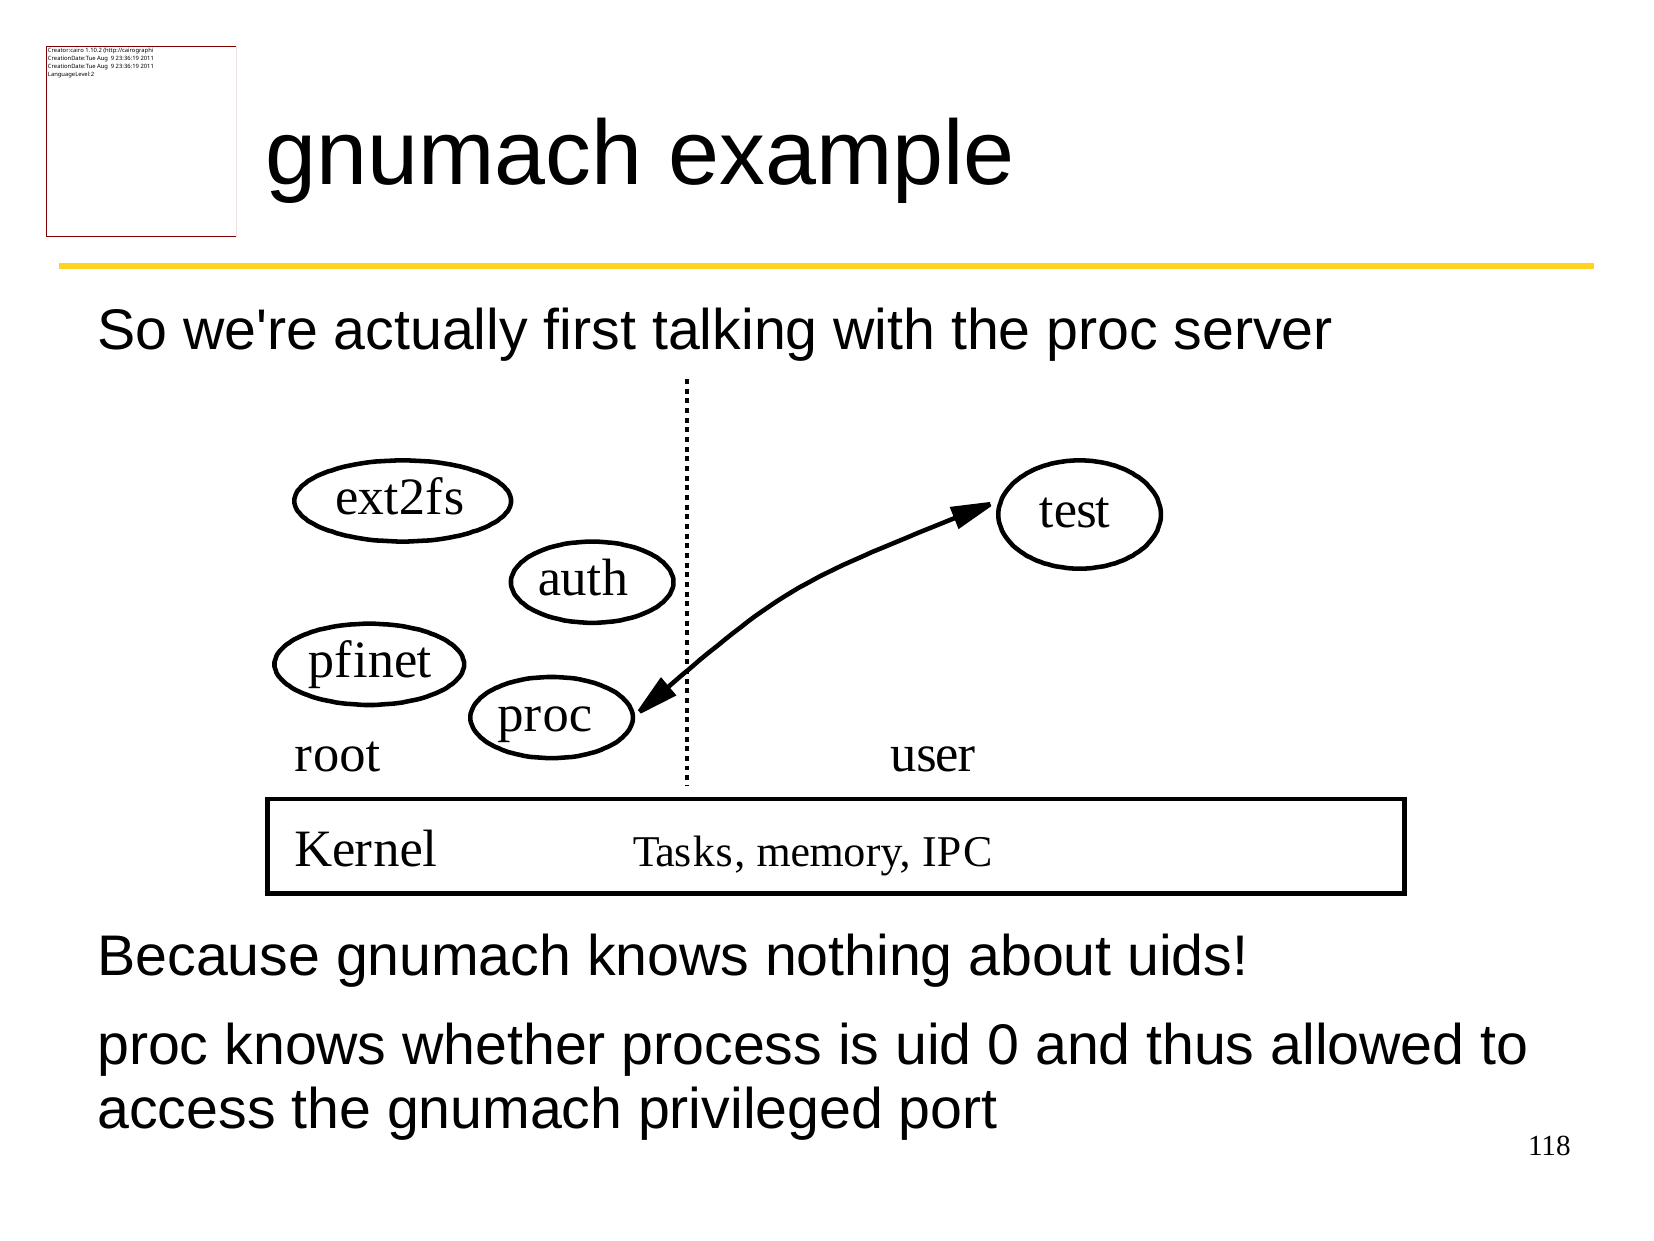

# gnumach example
So we're actually first talking with the proc server
Because gnumach knows nothing about uids!
proc knows whether process is uid 0 and thus allowed to access the gnumach privileged port
118